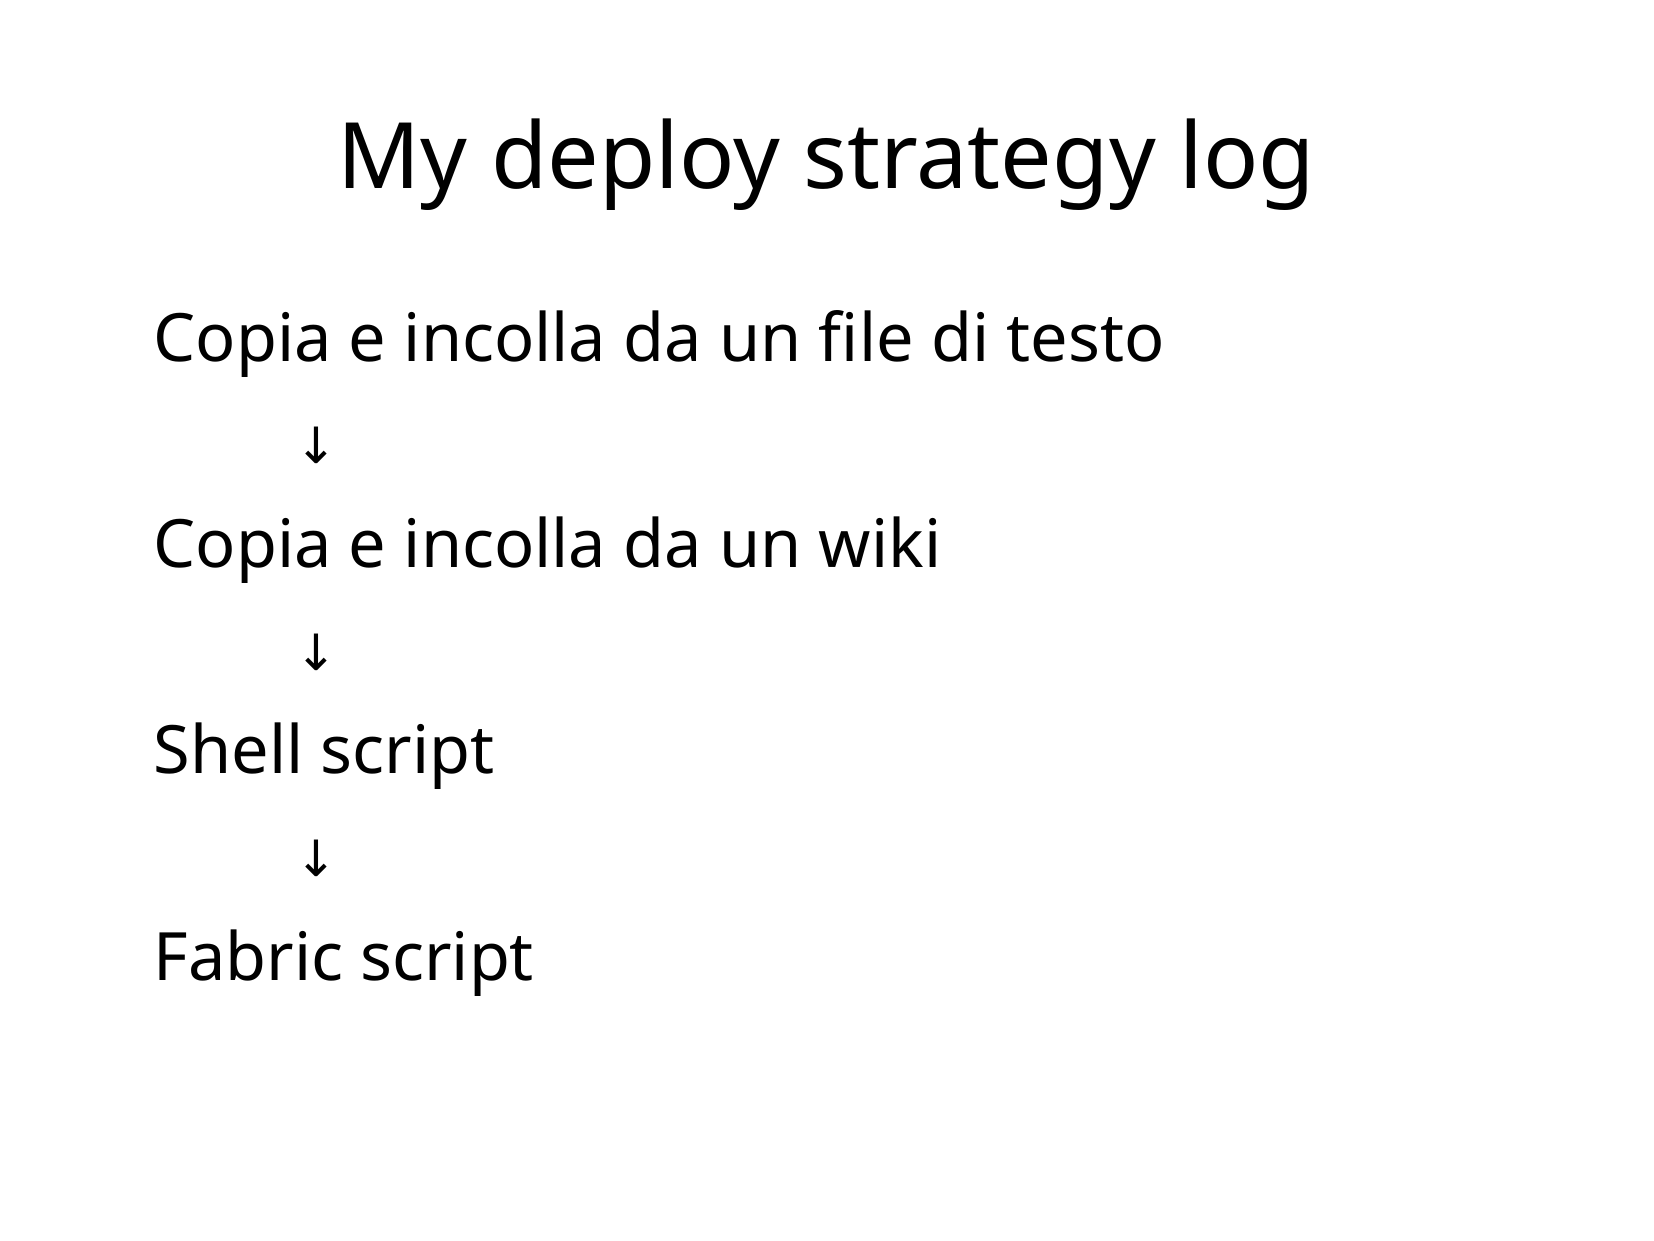

# My deploy strategy log
Copia e incolla da un file di testo
↓
Copia e incolla da un wiki
↓
Shell script
↓
Fabric script